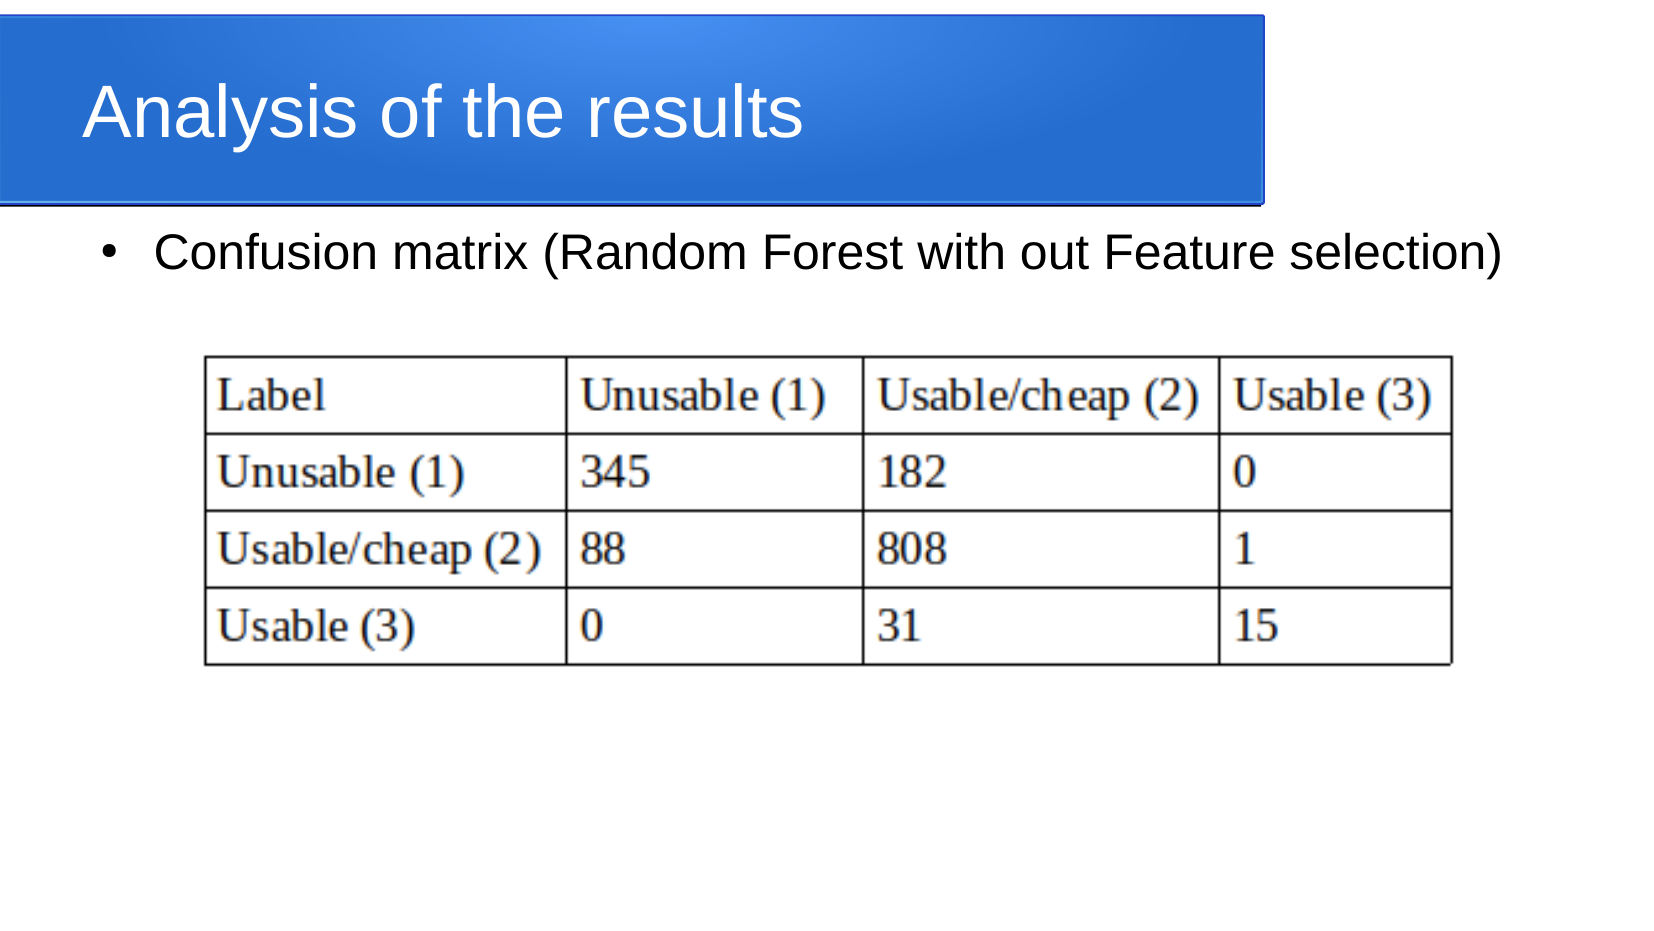

# Analysis of the results
Confusion matrix (Random Forest with out Feature selection)